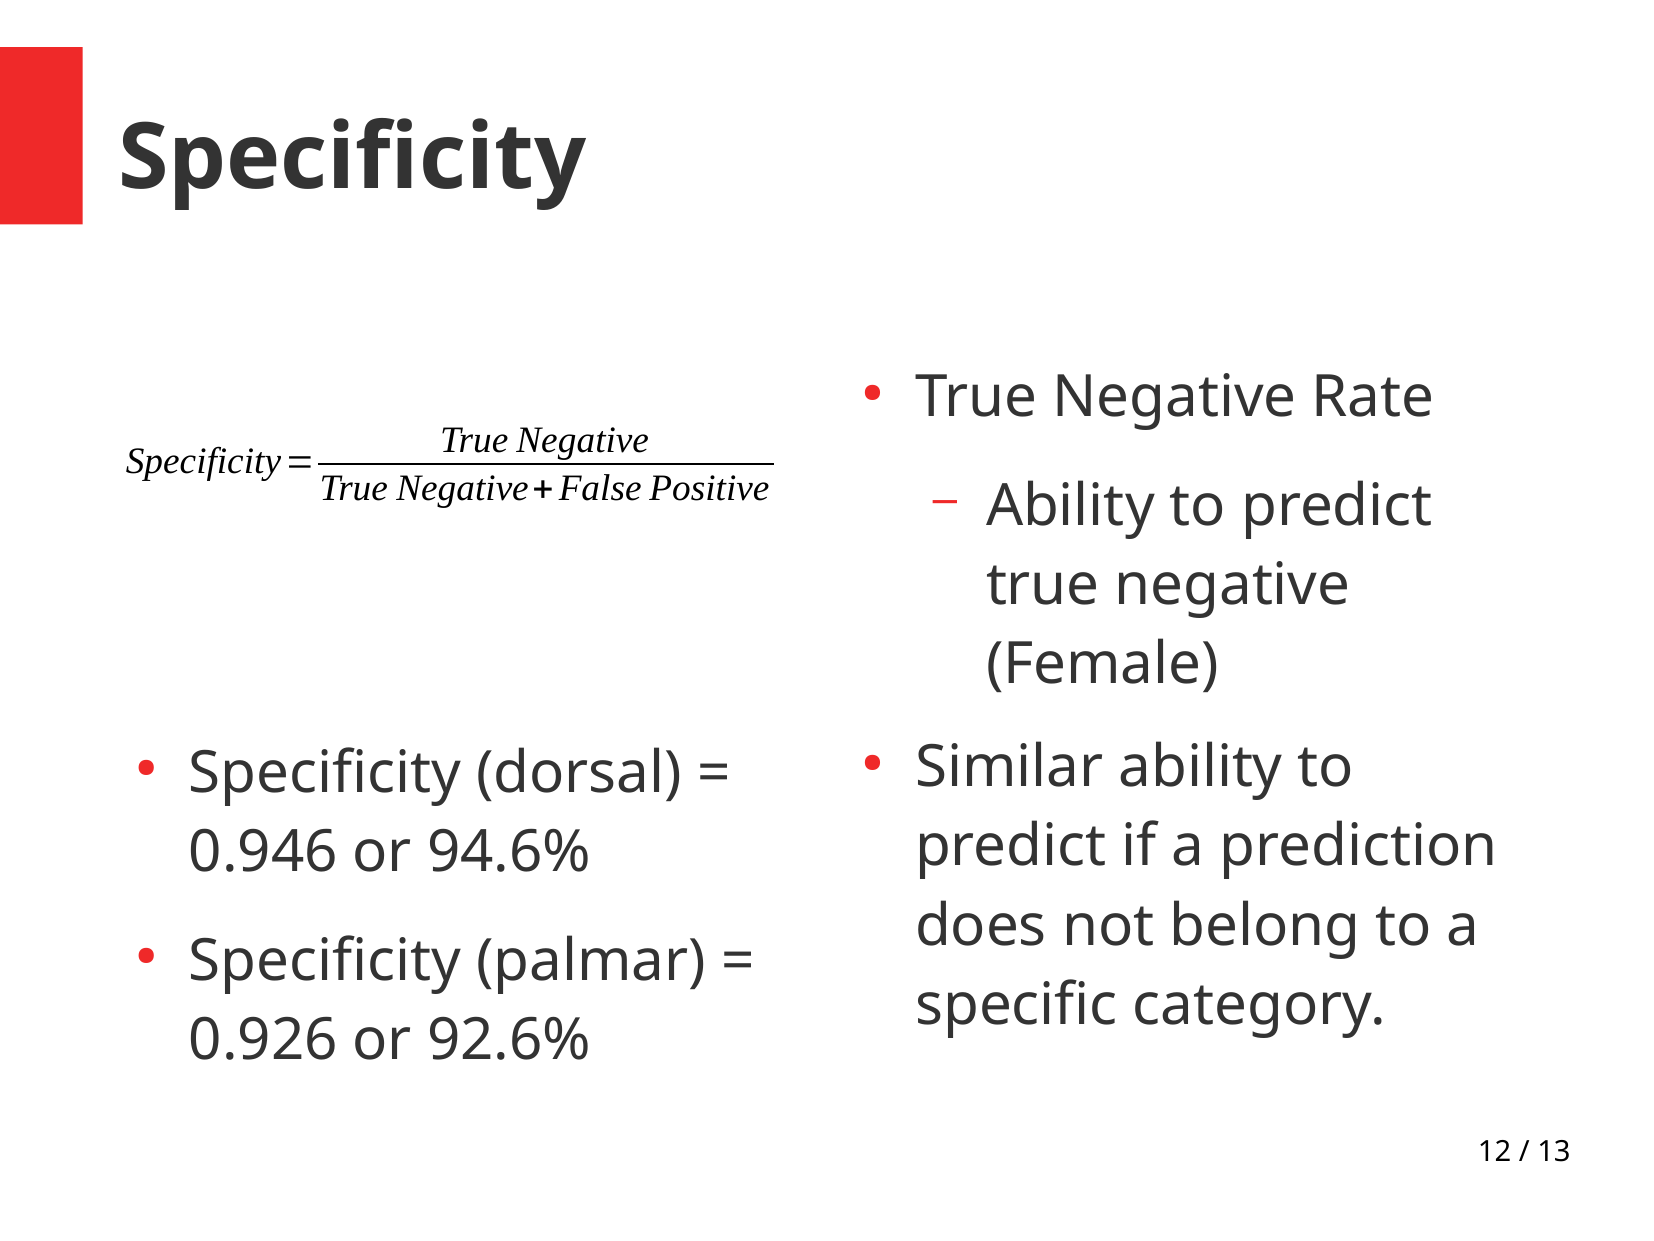

# Specificity
True Negative Rate
Ability to predict true negative (Female)
Similar ability to predict if a prediction does not belong to a specific category.
Specificity (dorsal) = 0.946 or 94.6%
Specificity (palmar) = 0.926 or 92.6%
12